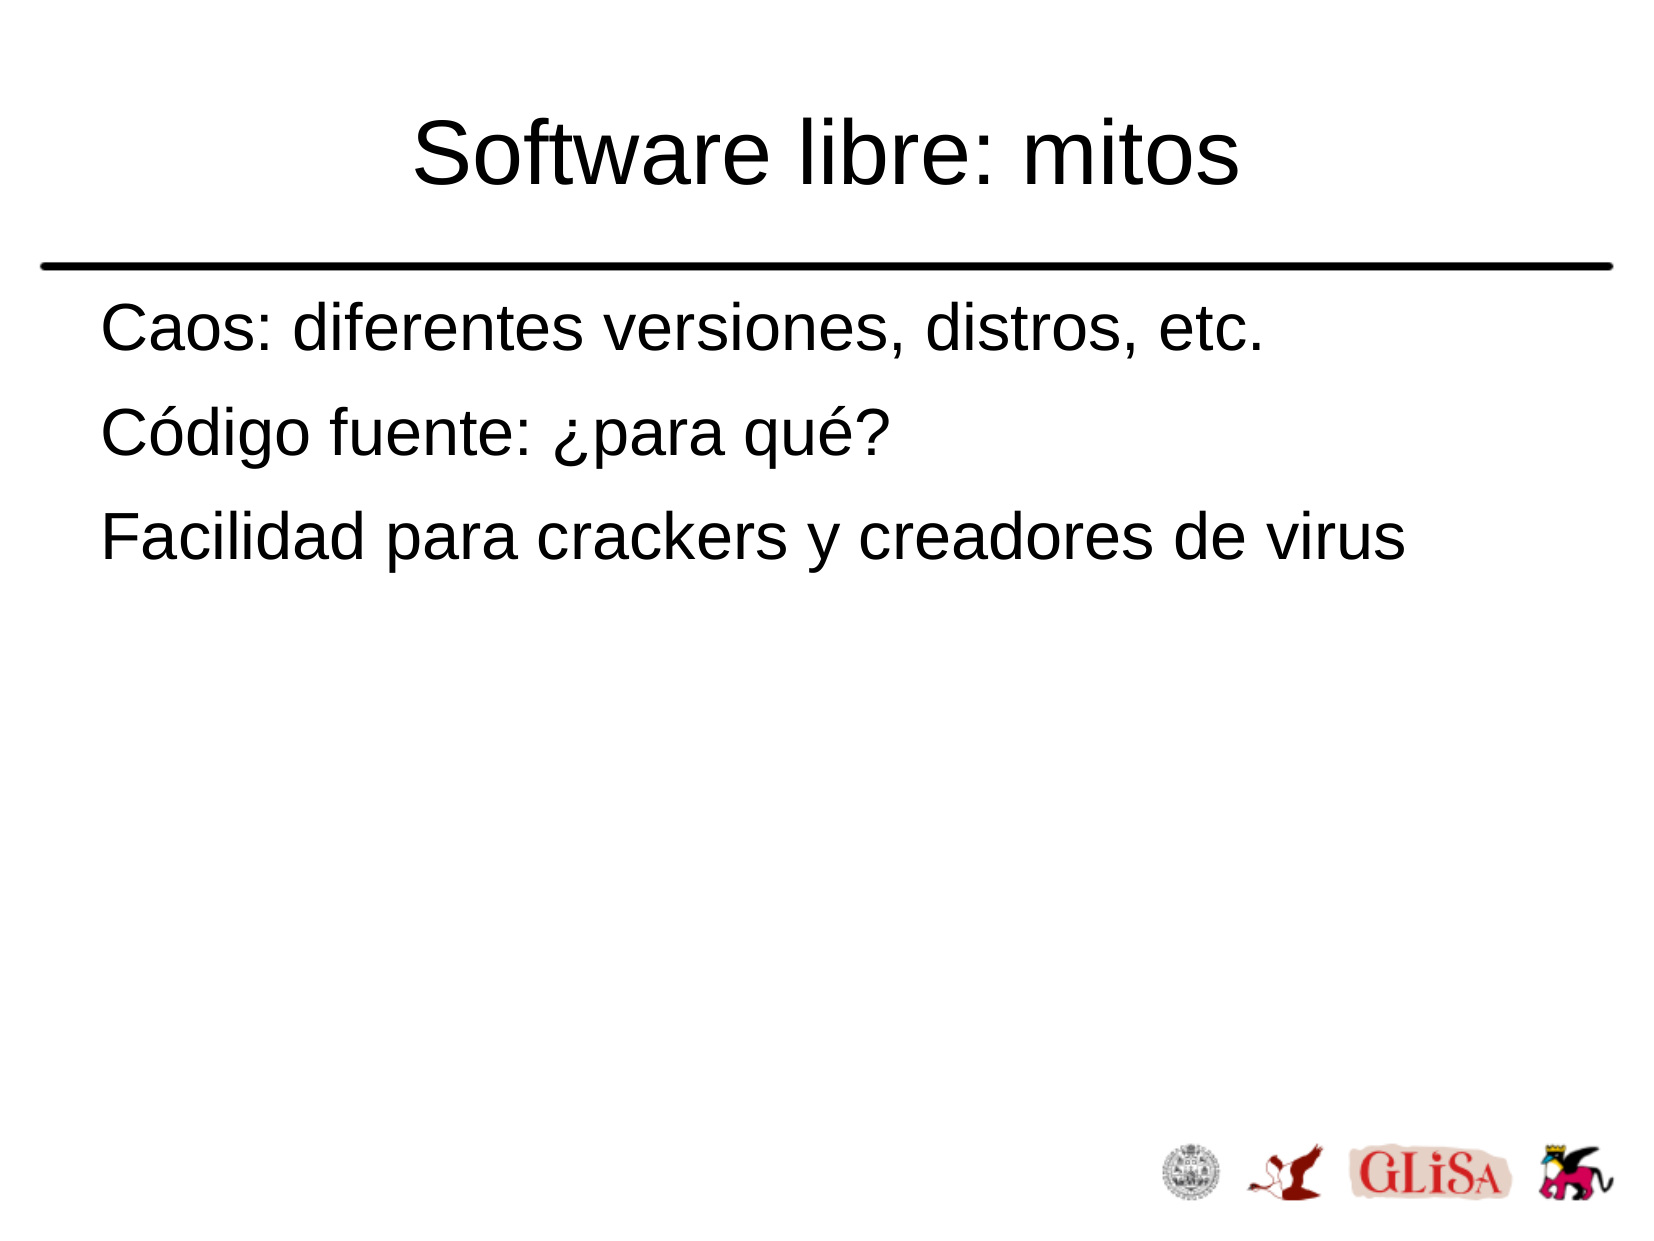

# Software libre: mitos
Caos: diferentes versiones, distros, etc.
Código fuente: ¿para qué?
Facilidad para crackers y creadores de virus